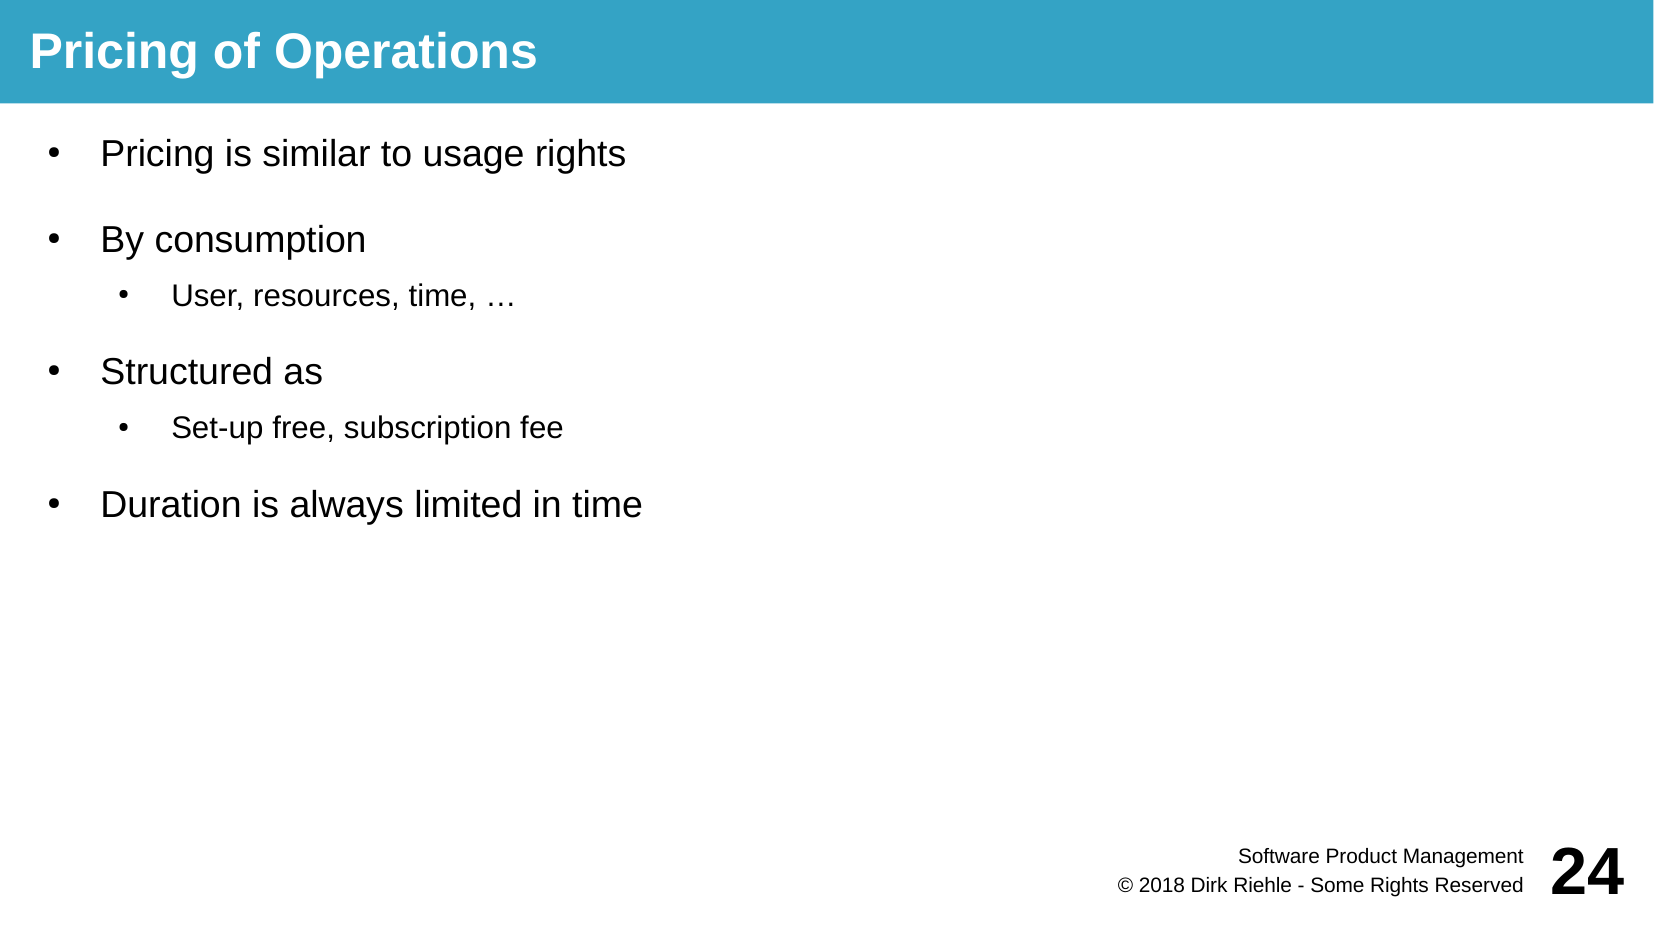

# Pricing of Operations
Pricing is similar to usage rights
By consumption
User, resources, time, …
Structured as
Set-up free, subscription fee
Duration is always limited in time
Software Product Management
24
© 2018 Dirk Riehle - Some Rights Reserved